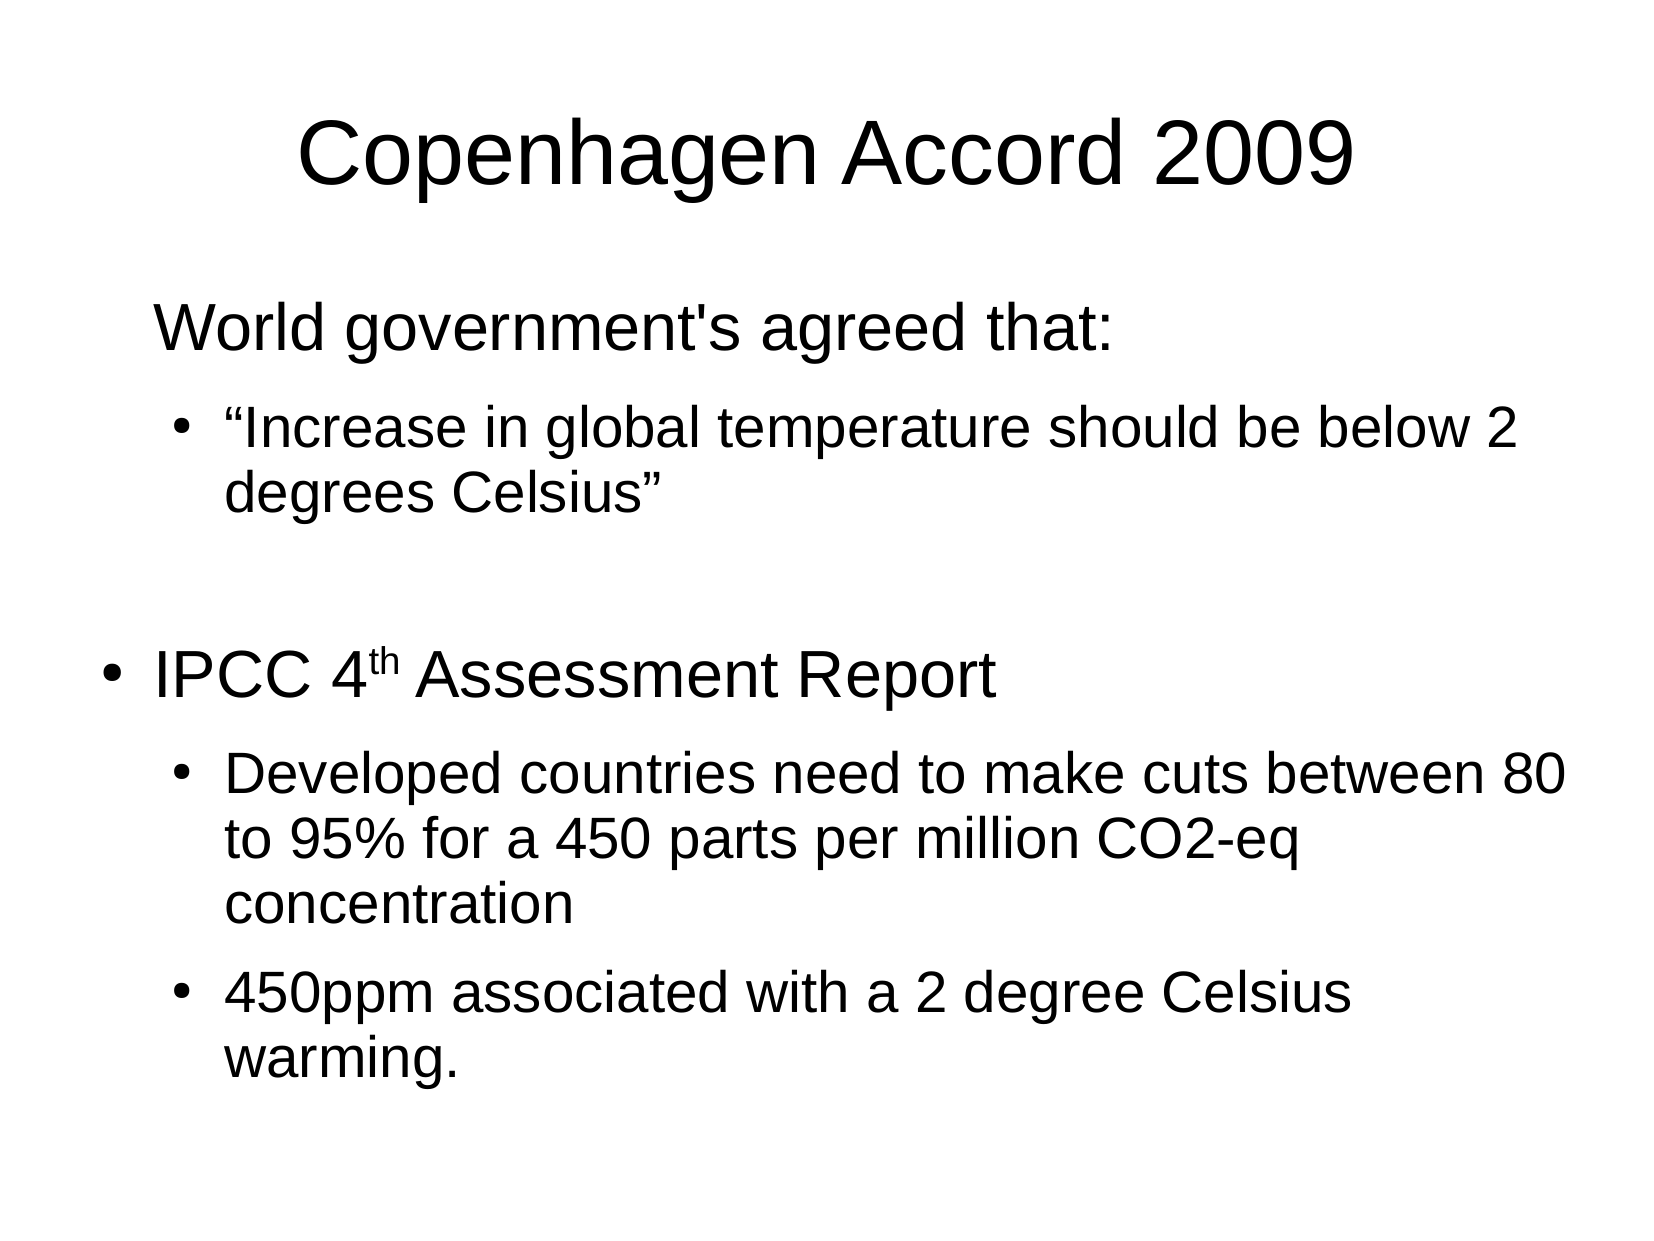

# Copenhagen Accord 2009
World government's agreed that:
“Increase in global temperature should be below 2 degrees Celsius”
IPCC 4th Assessment Report
Developed countries need to make cuts between 80 to 95% for a 450 parts per million CO2-eq concentration
450ppm associated with a 2 degree Celsius warming.